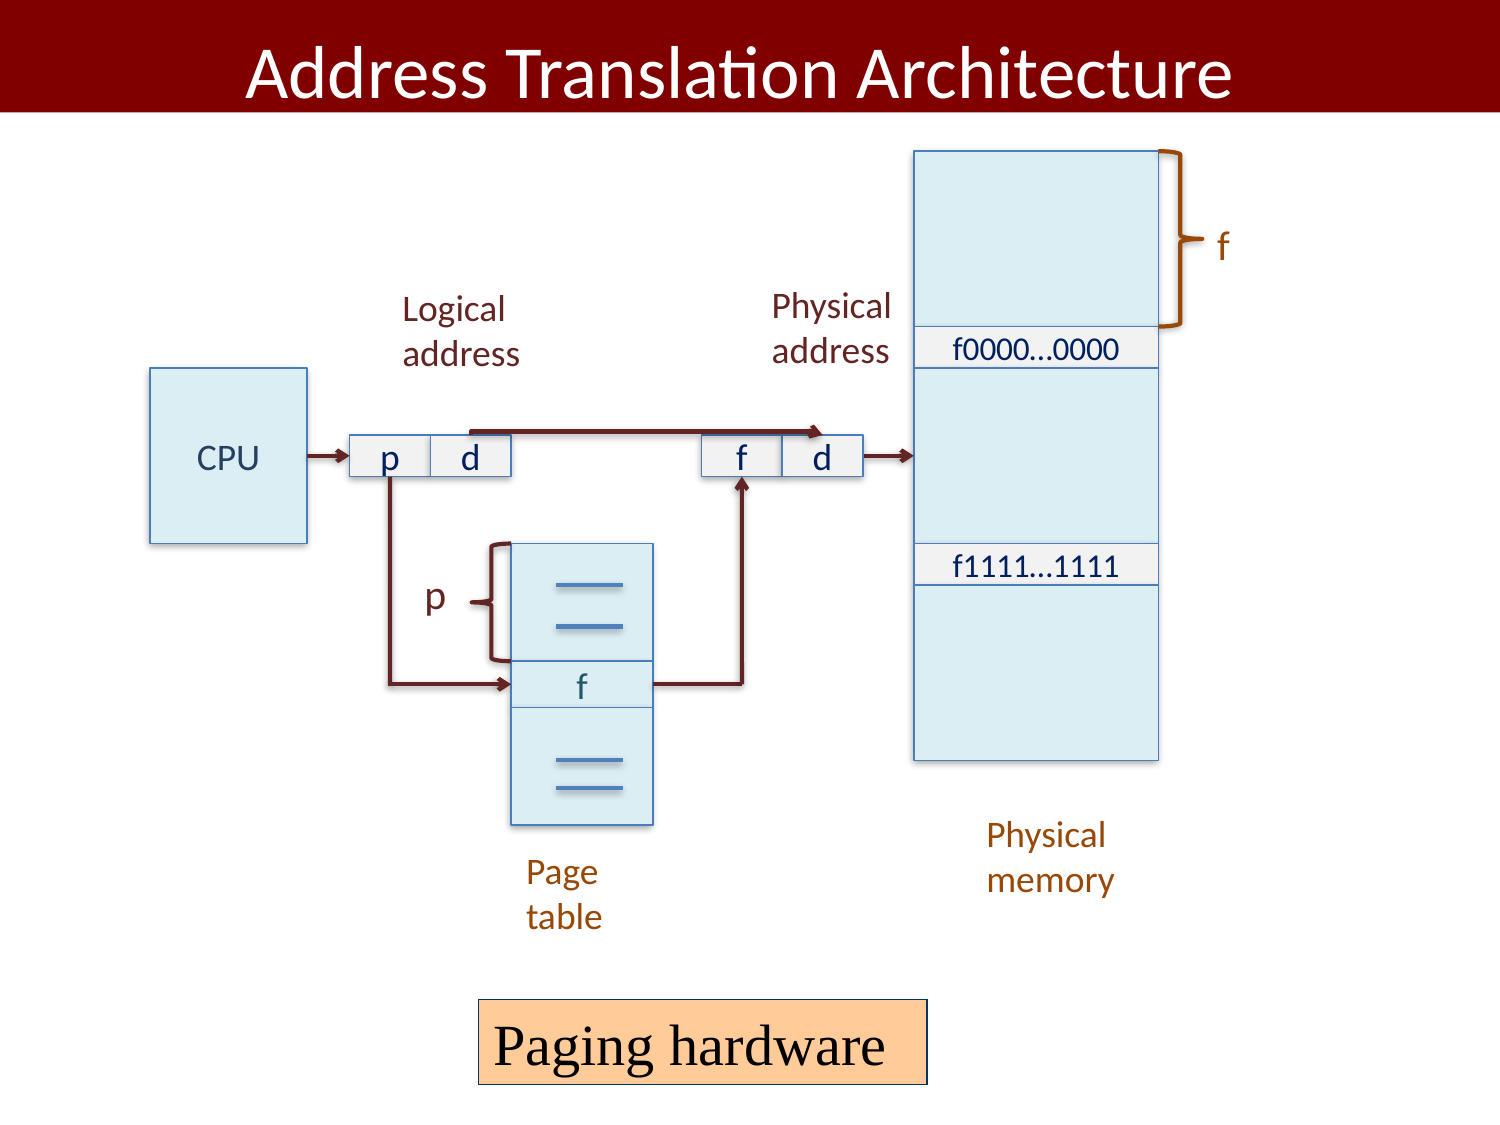

Address Translation Architecture
f
Physical address
Logical address
f0000…0000
CPU
p
d
f
d
f1111…1111
p
f
Physical memory
Page table
Paging hardware